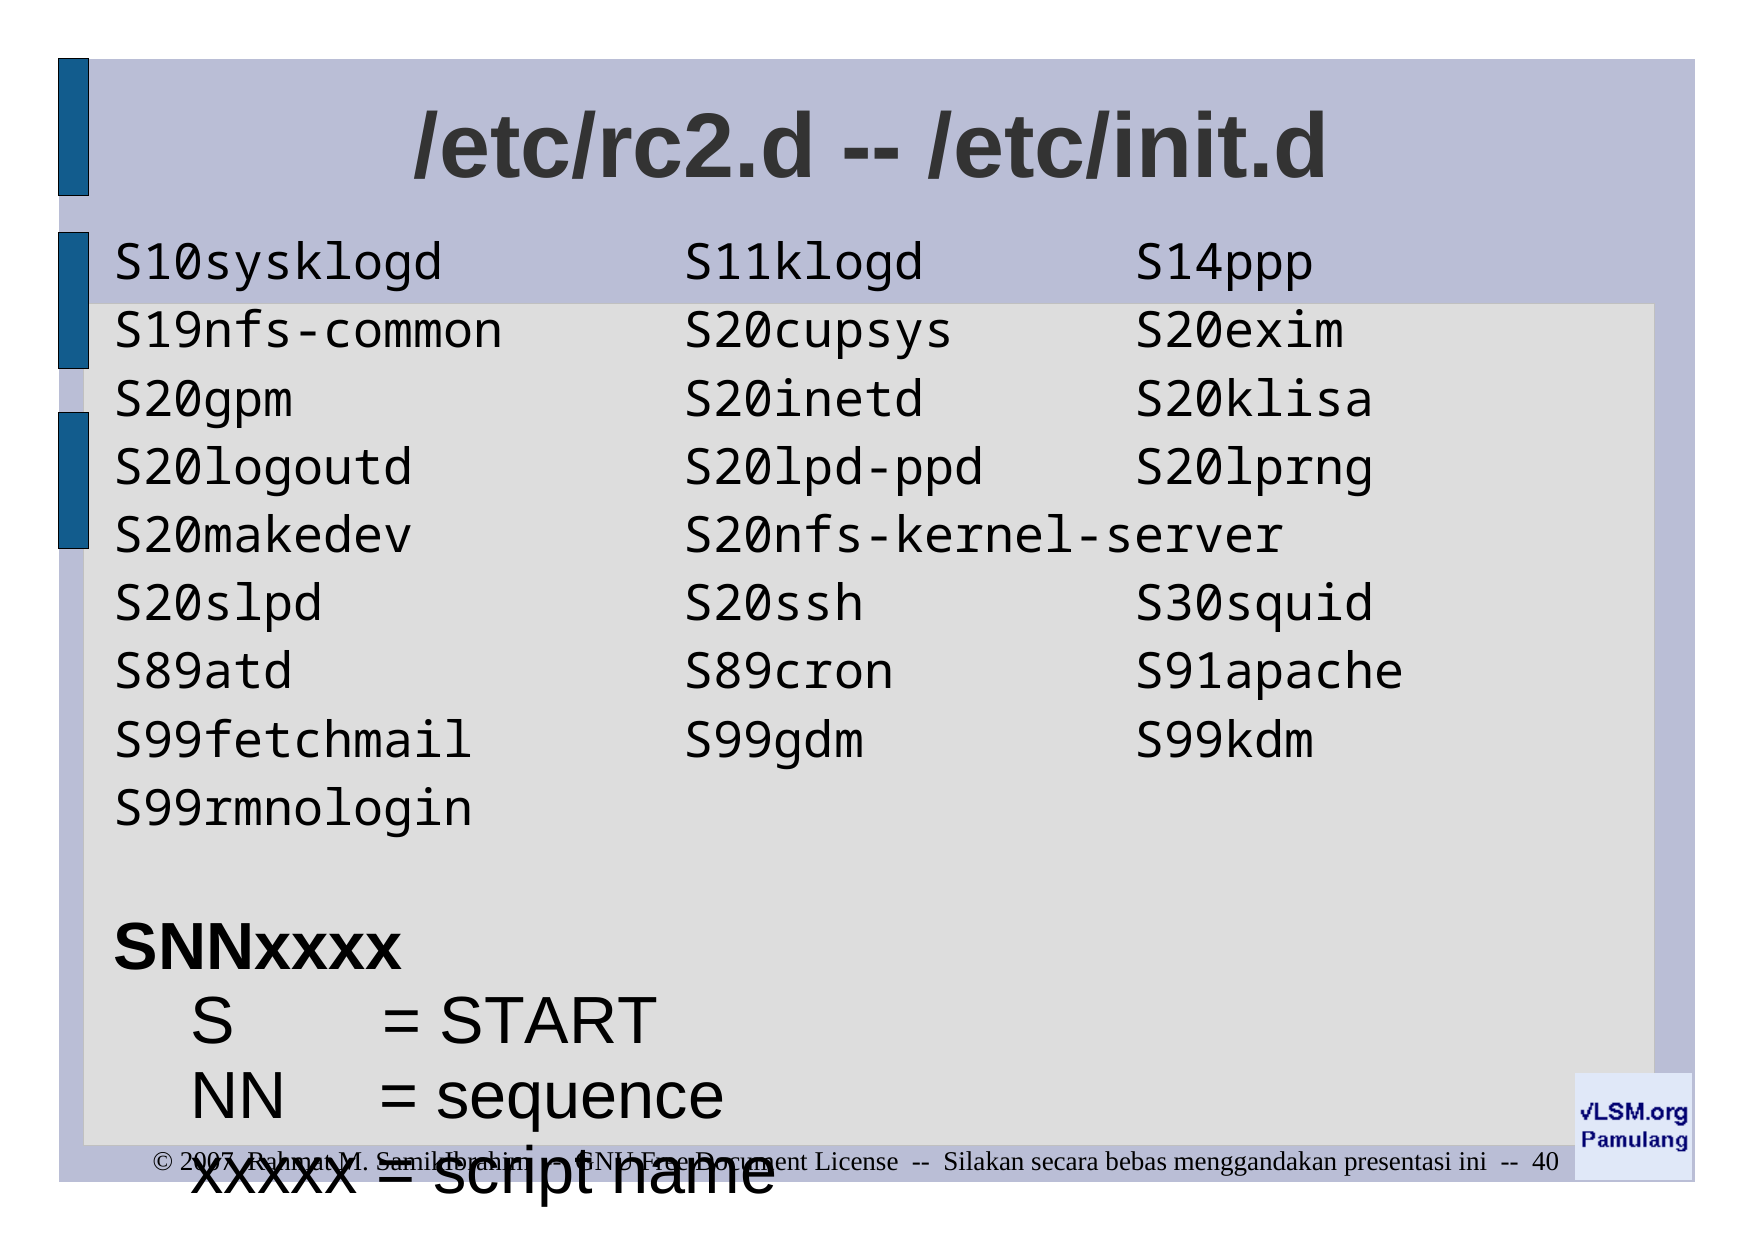

# /etc/rc2.d -- /etc/init.d
S10sysklogd S11klogd S14ppp
S19nfs-common S20cupsys S20exim
S20gpm S20inetd S20klisa
S20logoutd S20lpd-ppd S20lprng
S20makedev S20nfs-kernel-server
S20slpd S20ssh S30squid
S89atd S89cron S91apache
S99fetchmail S99gdm S99kdm
S99rmnologin
SNNxxxx
S = START
NN = sequence
xxxxx = script name